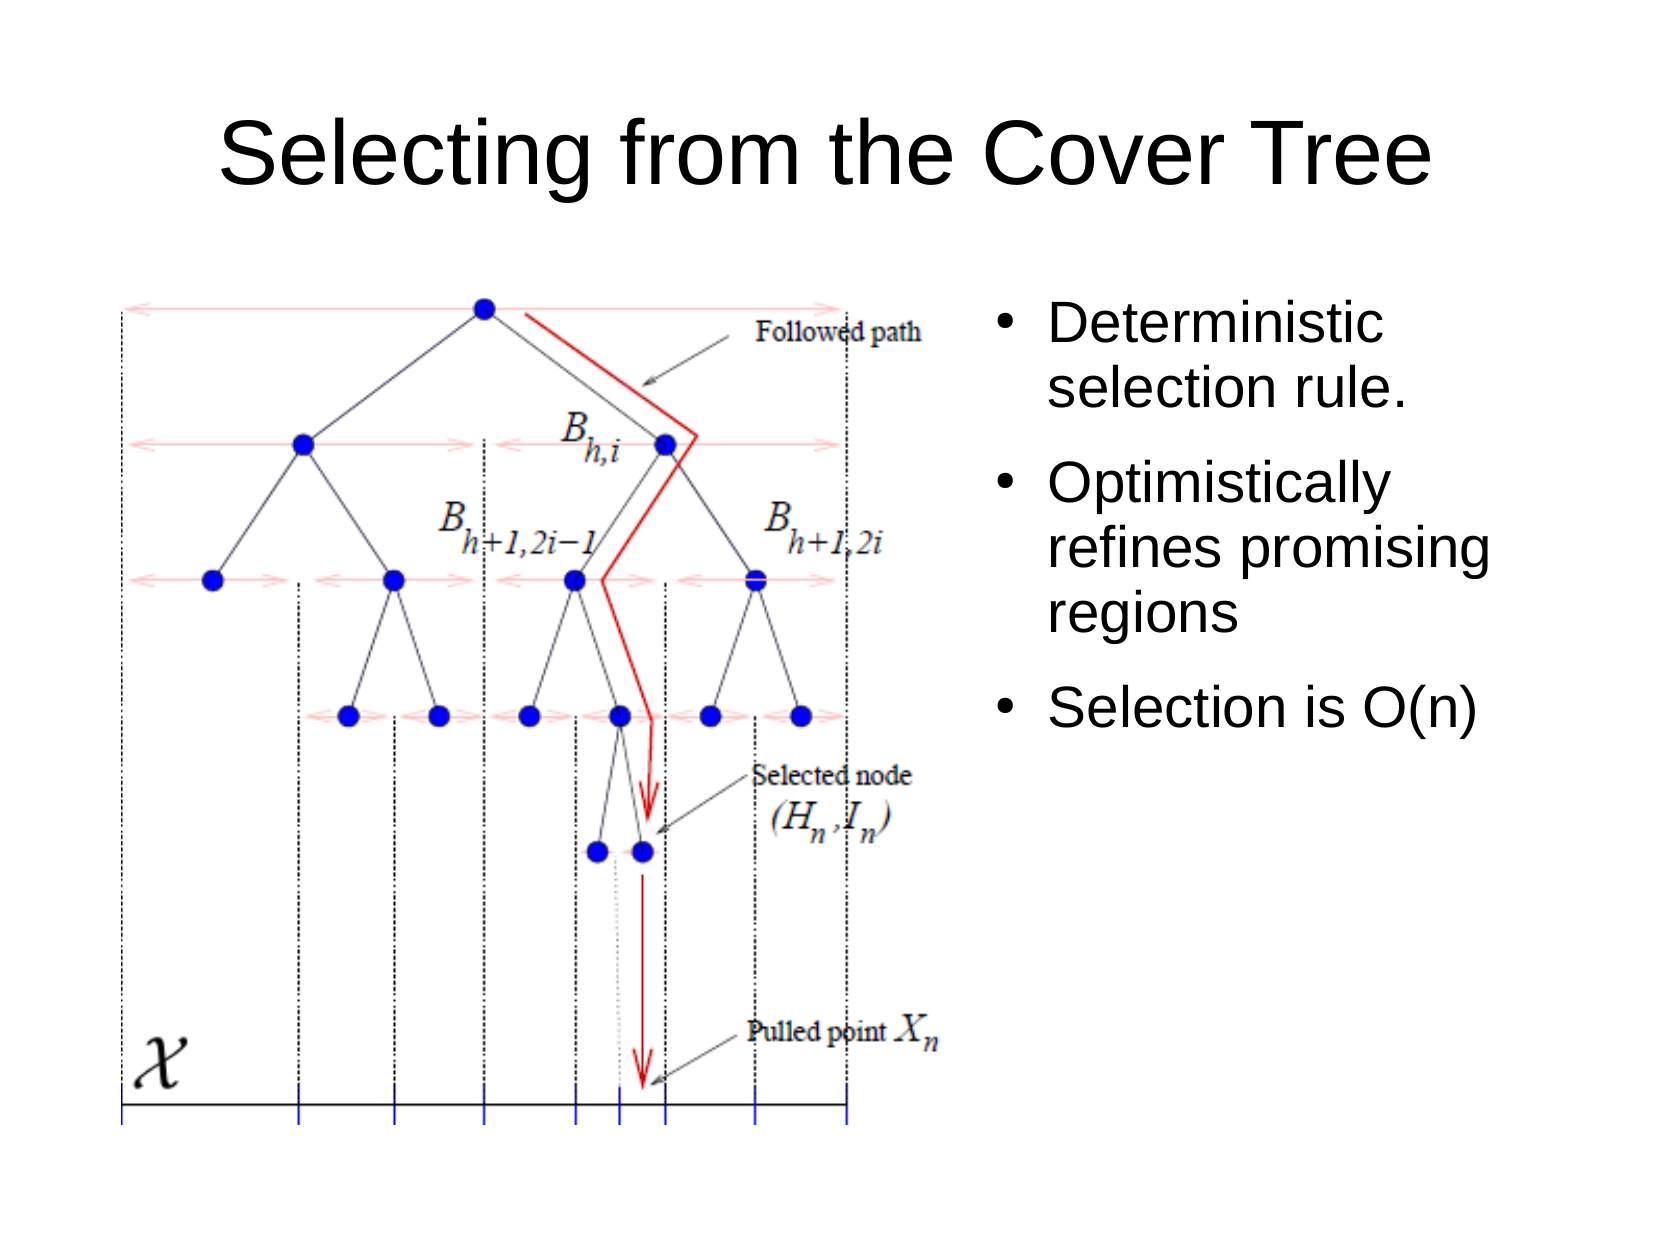

# Selecting from the Cover Tree
Deterministic selection rule.
Optimistically refines promising regions
Selection is O(n)